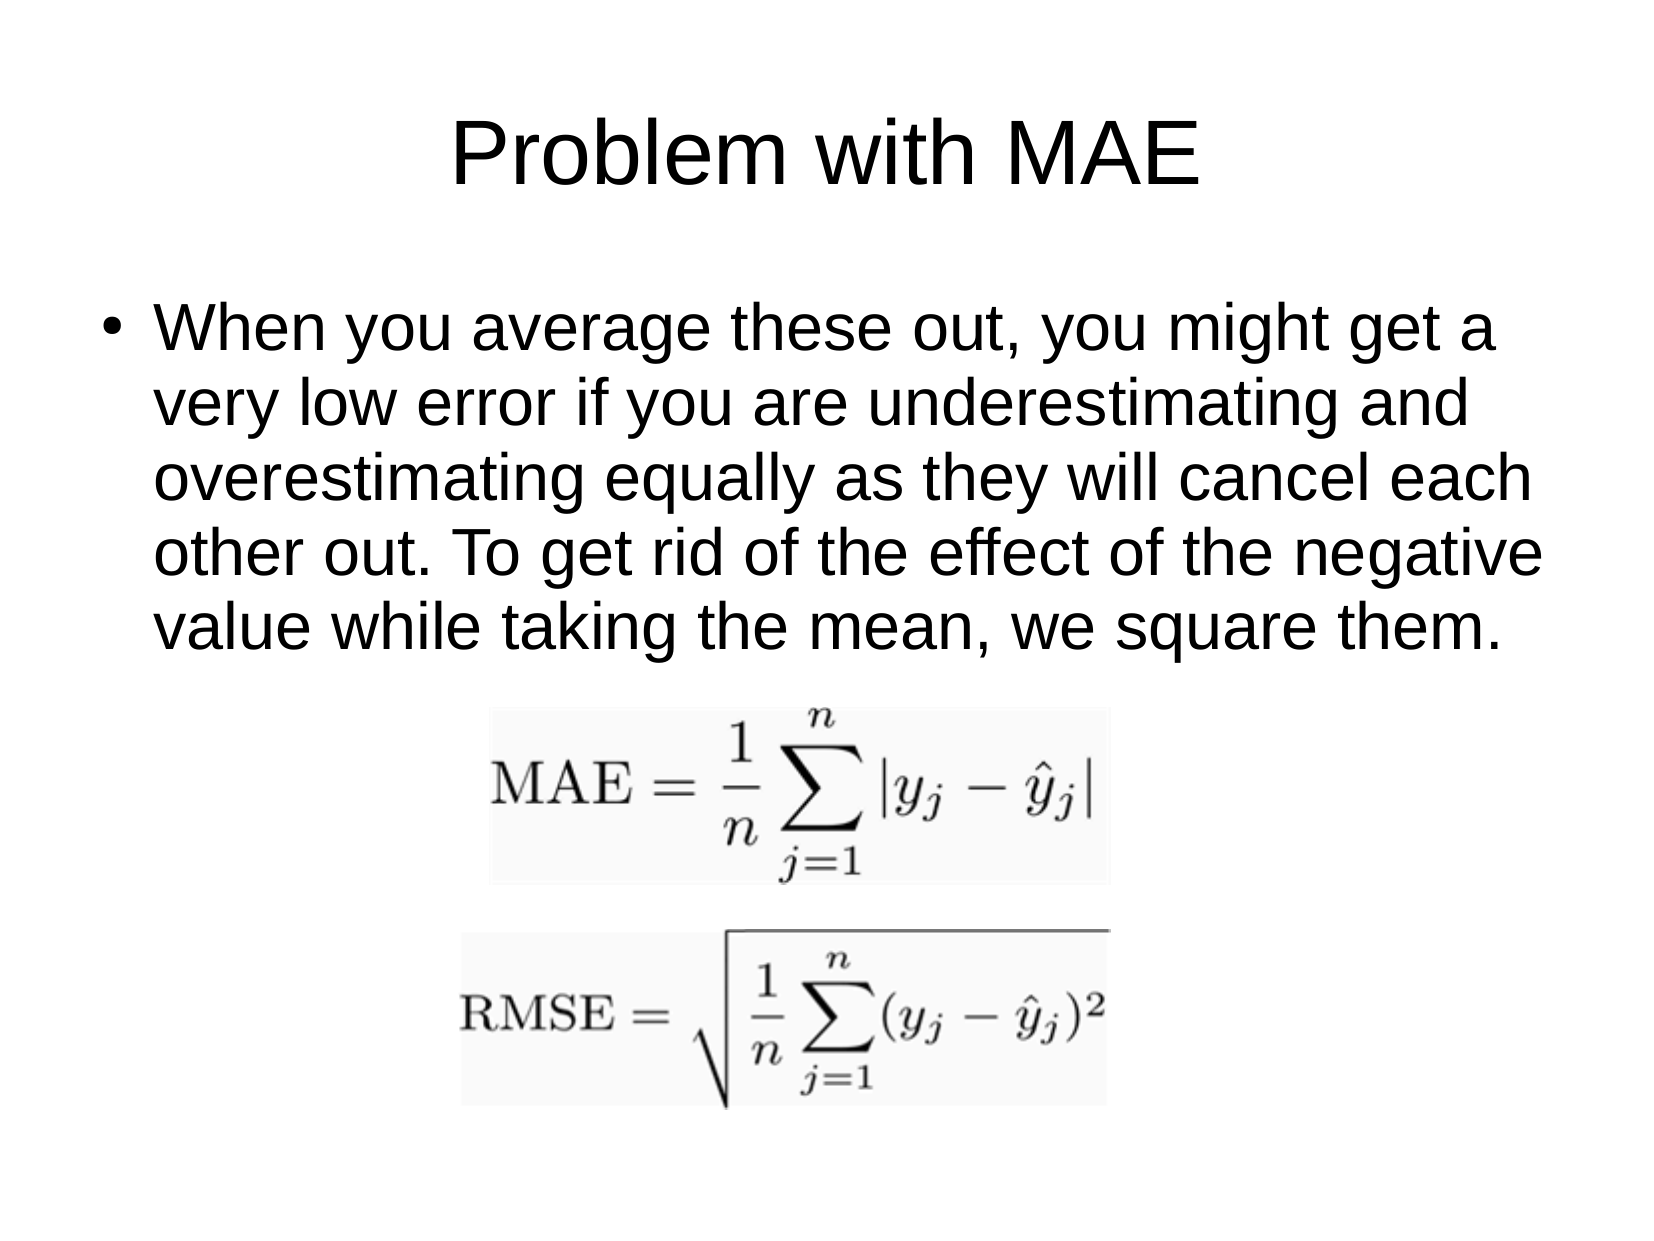

# Problem with MAE
When you average these out, you might get a very low error if you are underestimating and overestimating equally as they will cancel each other out. To get rid of the effect of the negative value while taking the mean, we square them.